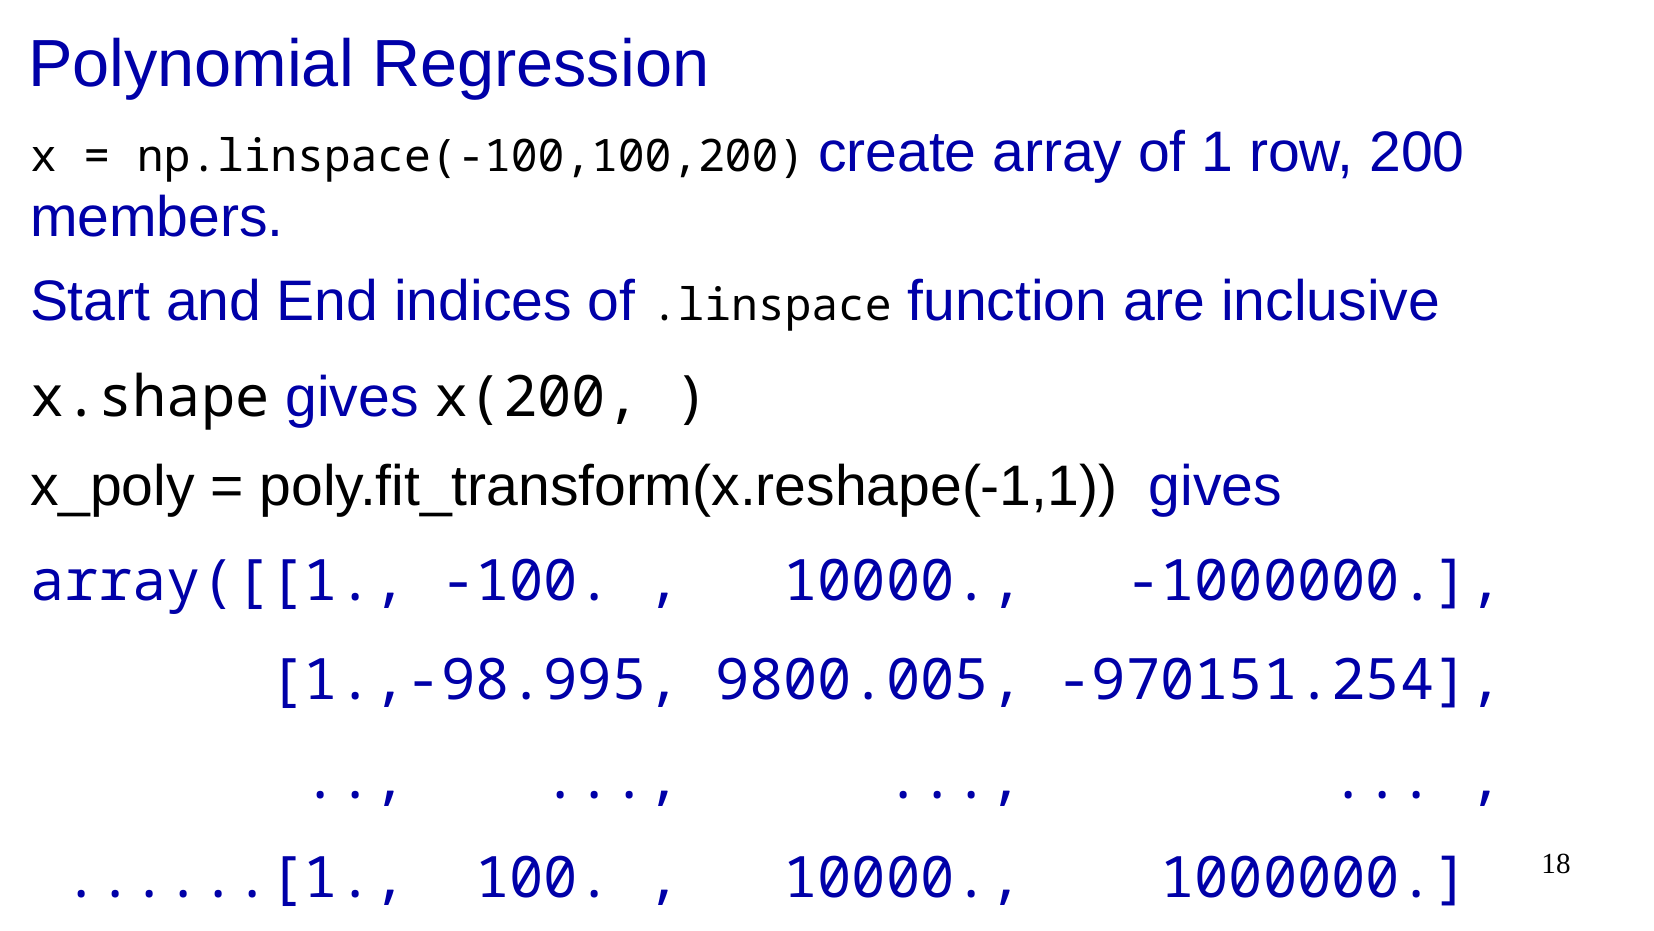

# Polynomial Regression
x = np.linspace(-100,100,200) create array of 1 row, 200 members.
Start and End indices of .linspace function are inclusive
x.shape gives x(200, )
x_poly = poly.fit_transform(x.reshape(-1,1)) gives
array([[1., -100. , 10000., -1000000.],
 [1.,-98.995, 9800.005, -970151.254],
 .., ..., ..., ... ,
 ......[1., 100. , 10000., 1000000.]
18